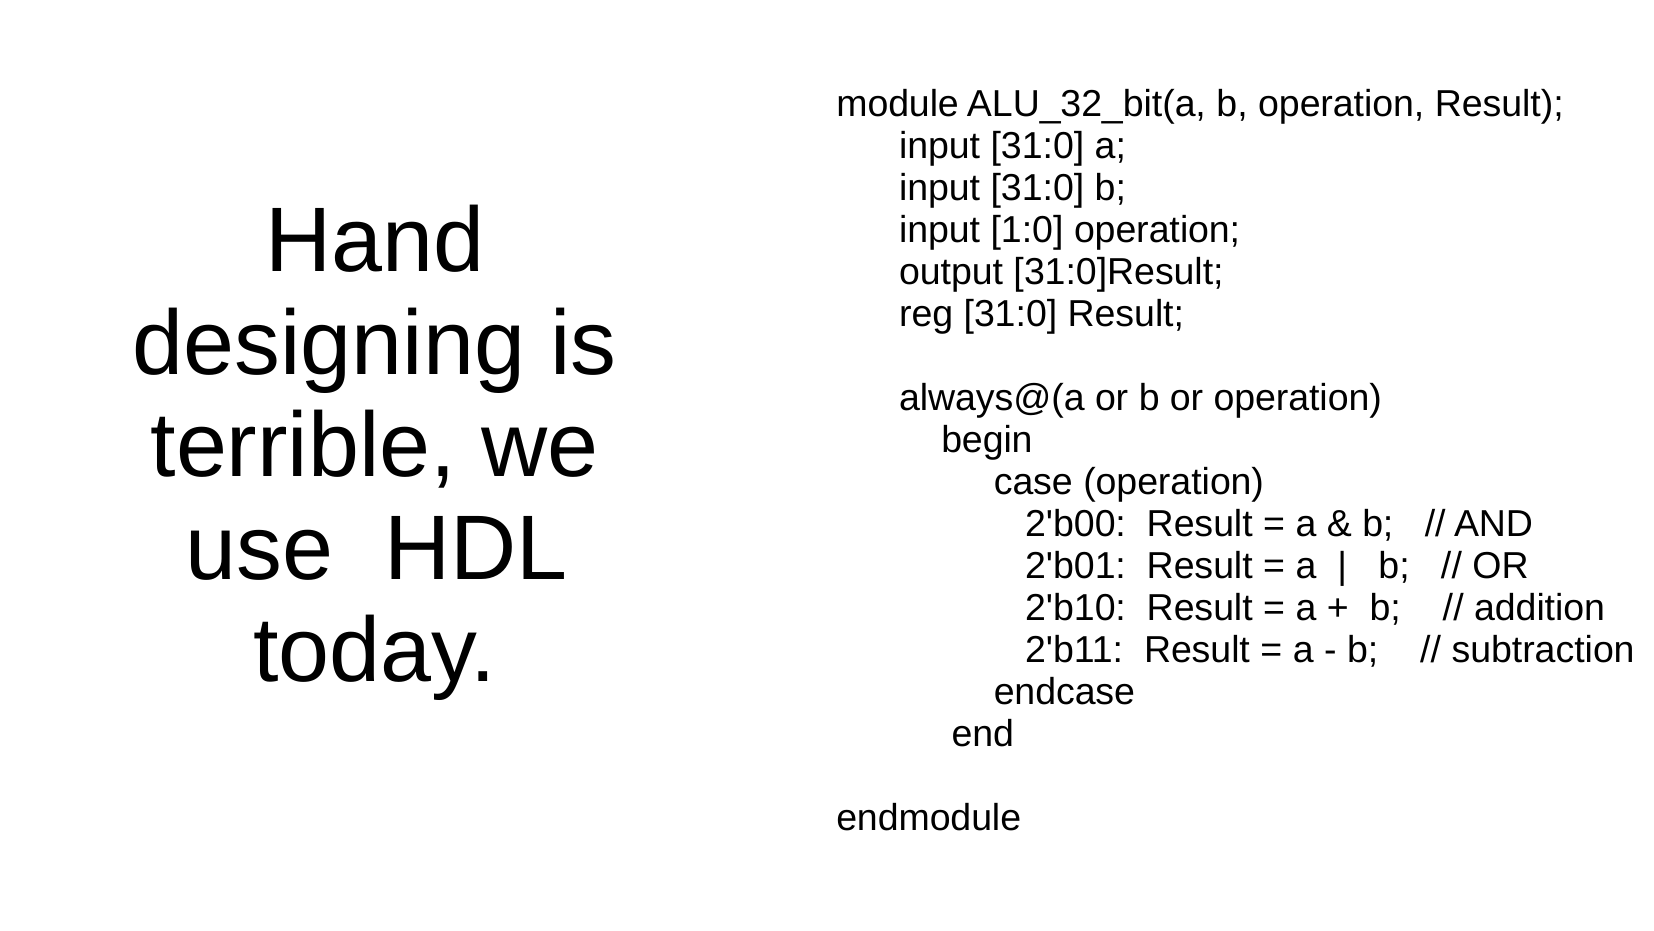

# Hand designing is terrible, we use HDL today.
module ALU_32_bit(a, b, operation, Result);
 input [31:0] a;
 input [31:0] b;
 input [1:0] operation;
 output [31:0]Result;
 reg [31:0] Result;
 always@(a or b or operation)
 begin
 case (operation)
 2'b00: Result = a & b; // AND
 2'b01: Result = a | b; // OR
 2'b10: Result = a + b; // addition
 2'b11: Result = a - b; // subtraction
 endcase
 end
endmodule